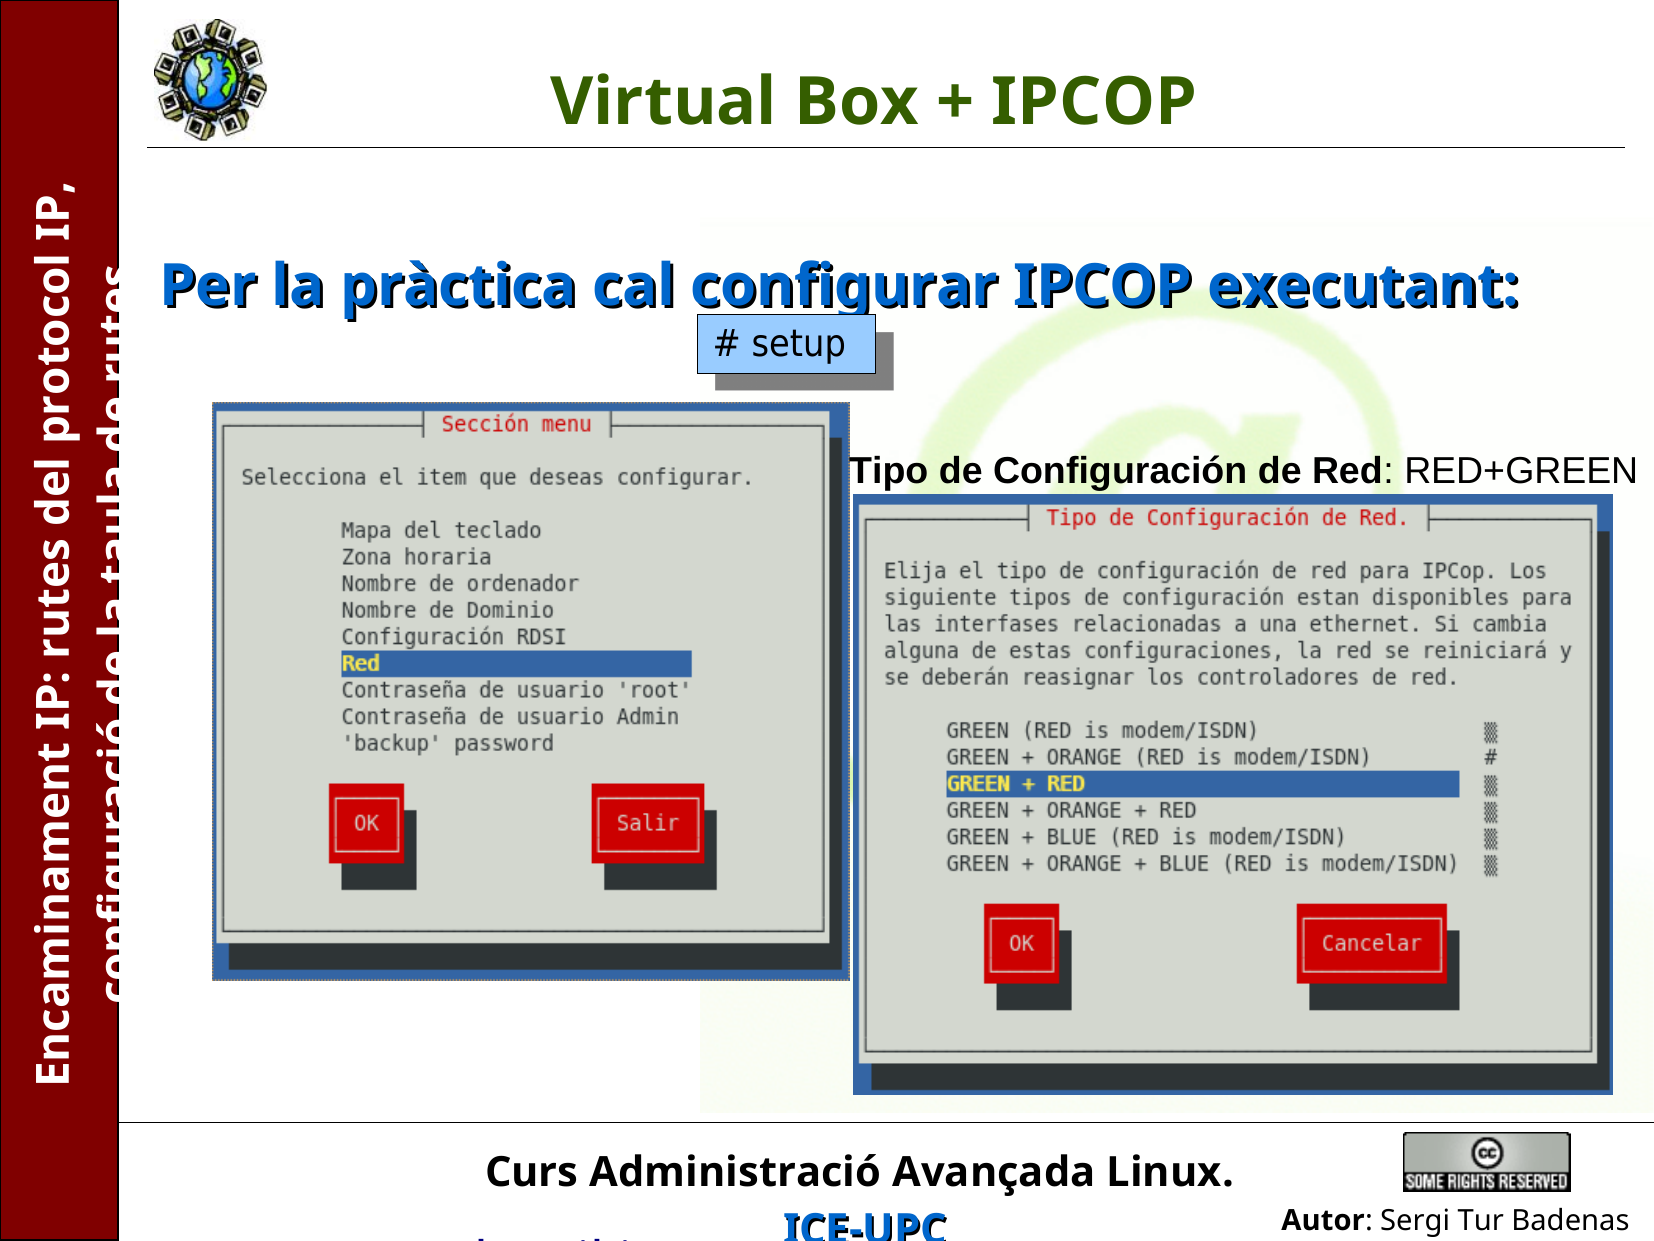

# Virtual Box + IPCOP
Per la pràctica cal configurar IPCOP executant:
Apunts a la wiki
# setup
Tipo de Configuración de Red: RED+GREEN